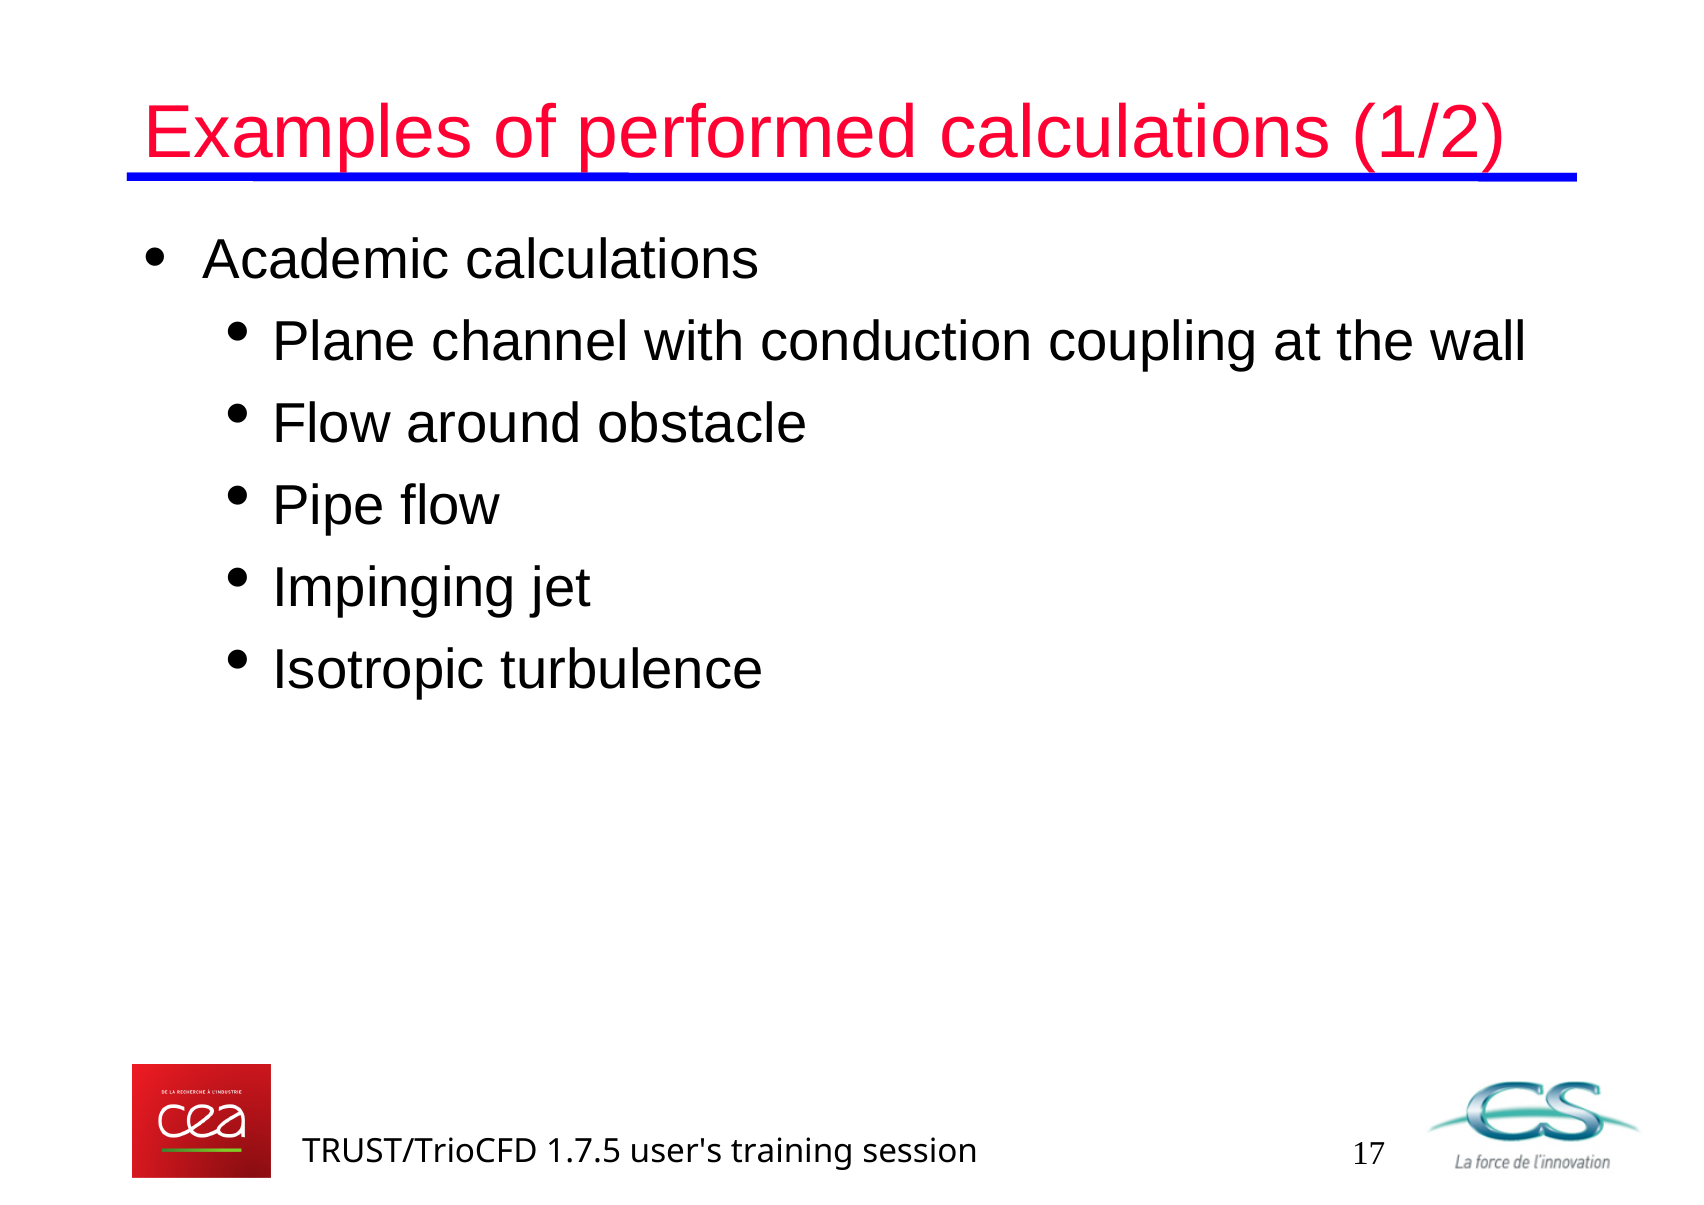

# Examples of performed calculations (1/2)
Academic calculations
Plane channel with conduction coupling at the wall
Flow around obstacle
Pipe flow
Impinging jet
Isotropic turbulence
TRUST/TrioCFD 1.7.5 user's training session
17